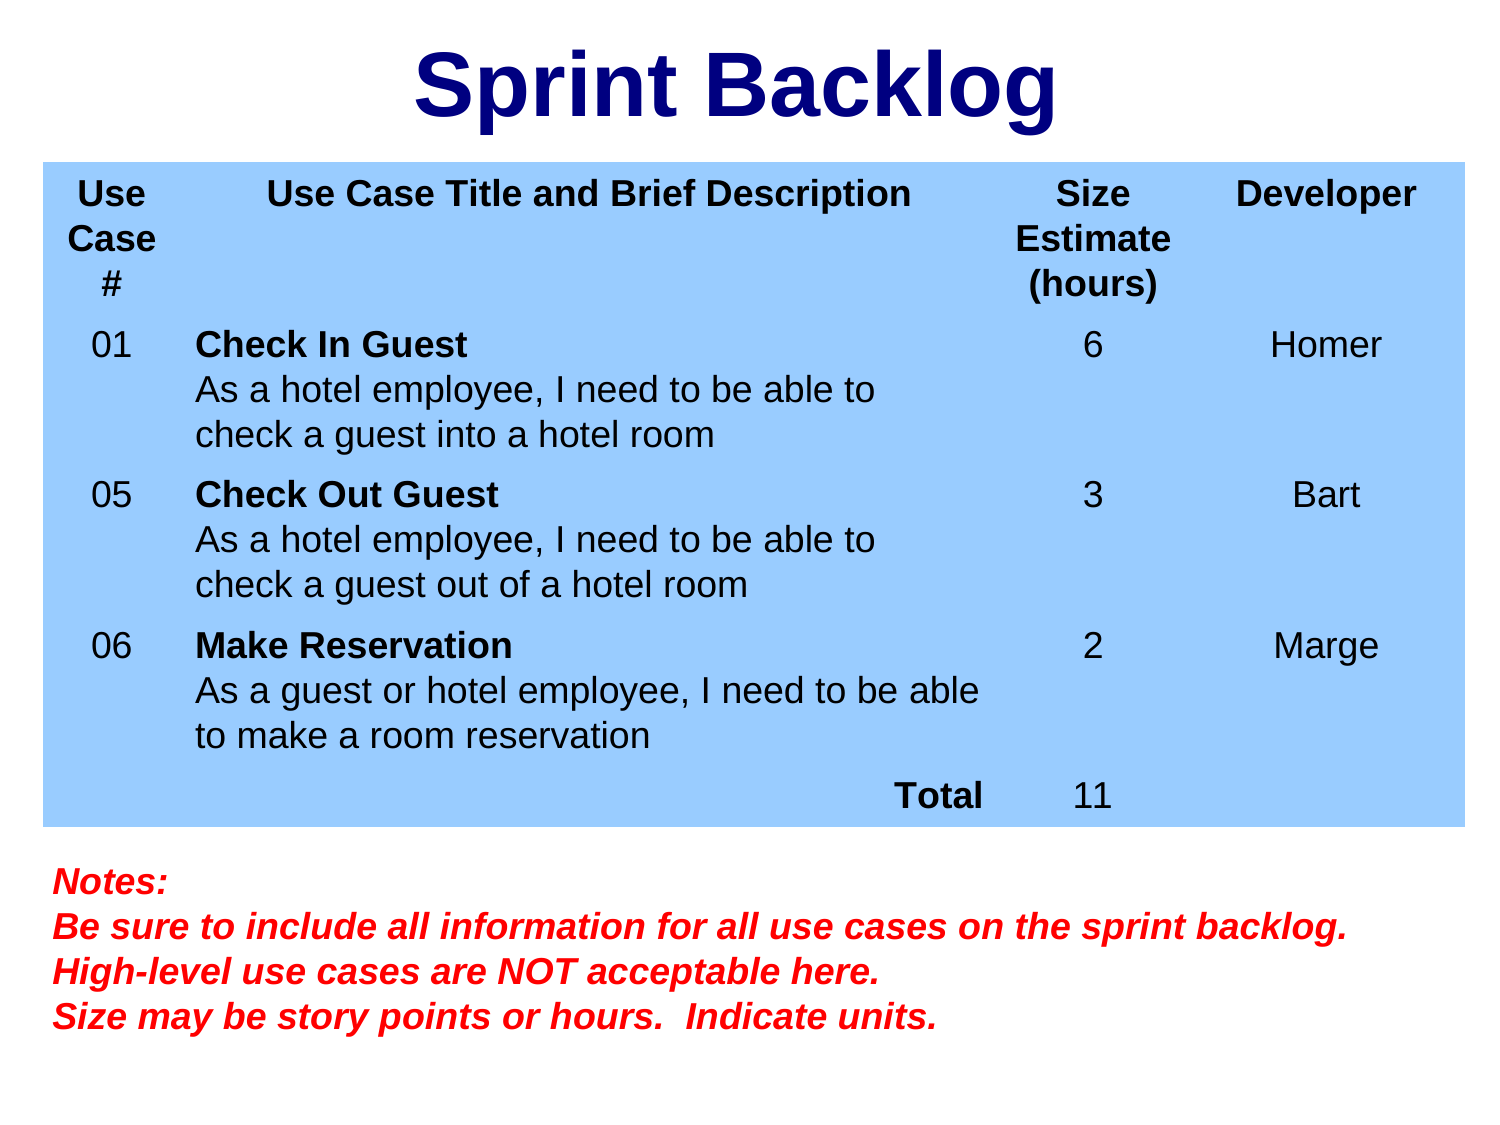

# Sprint Backlog
| Use Case # | Use Case Title and Brief Description | Size Estimate (hours) | Developer |
| --- | --- | --- | --- |
| 01 | Check In Guest As a hotel employee, I need to be able to check a guest into a hotel room | 6 | Homer |
| 05 | Check Out Guest As a hotel employee, I need to be able to check a guest out of a hotel room | 3 | Bart |
| 06 | Make Reservation As a guest or hotel employee, I need to be able to make a room reservation | 2 | Marge |
| | Total | 11 | |
Notes:
Be sure to include all information for all use cases on the sprint backlog.
High-level use cases are NOT acceptable here.
Size may be story points or hours. Indicate units.